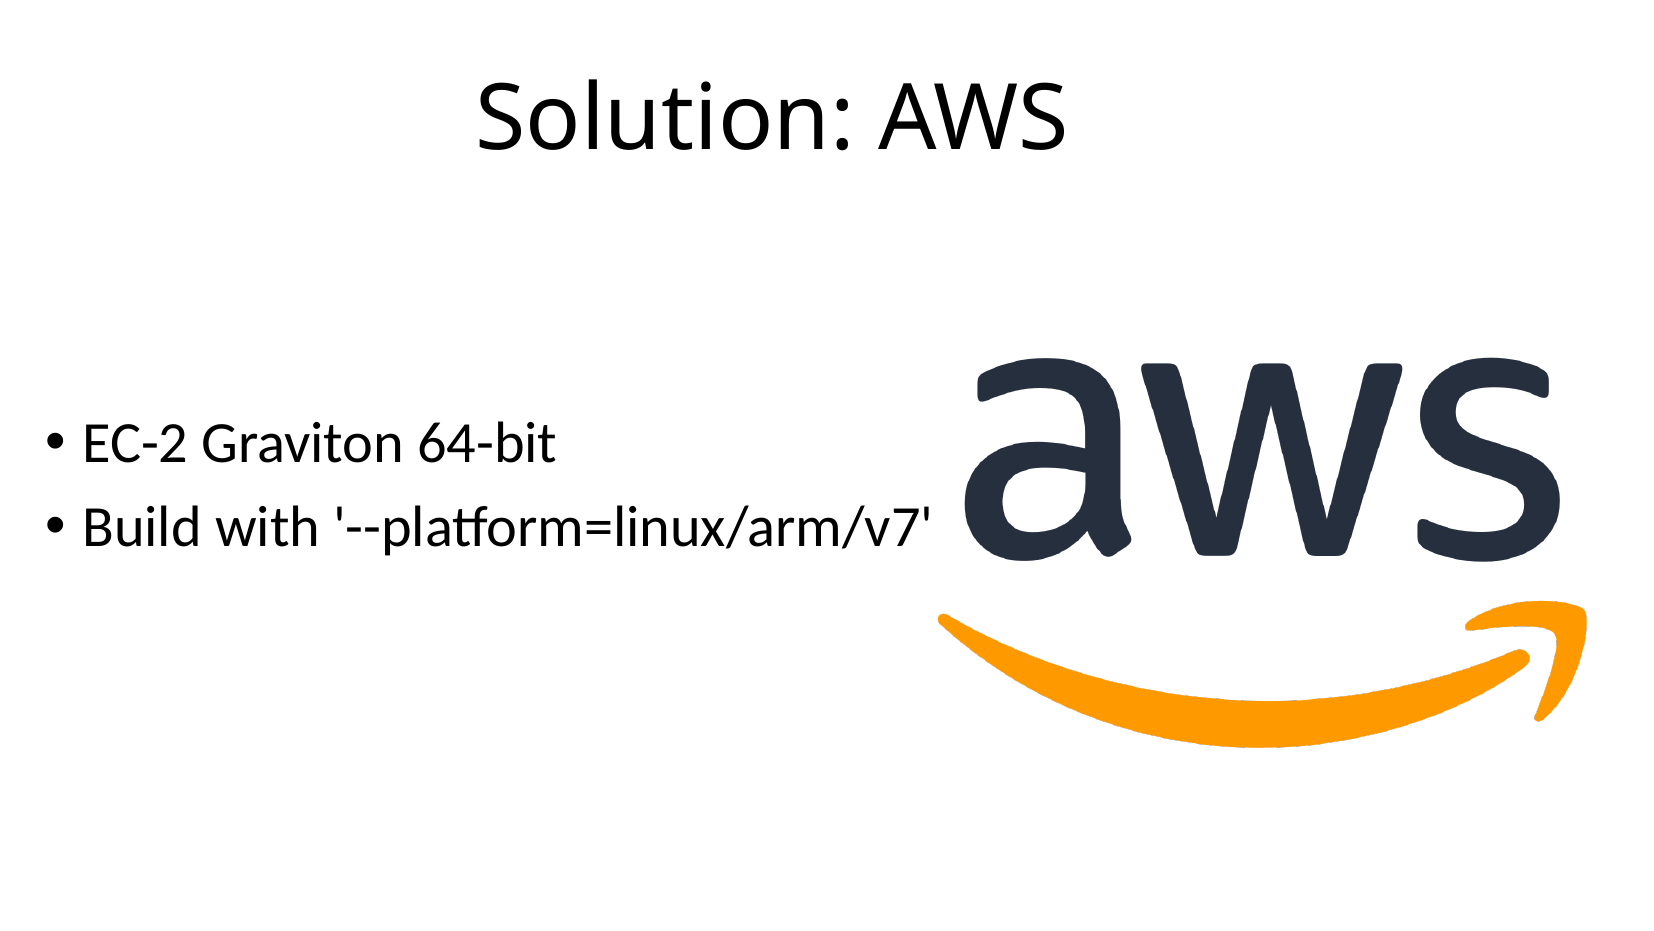

# Solution: AWS
EC-2 Graviton 64-bit
Build with '--platform=linux/arm/v7'